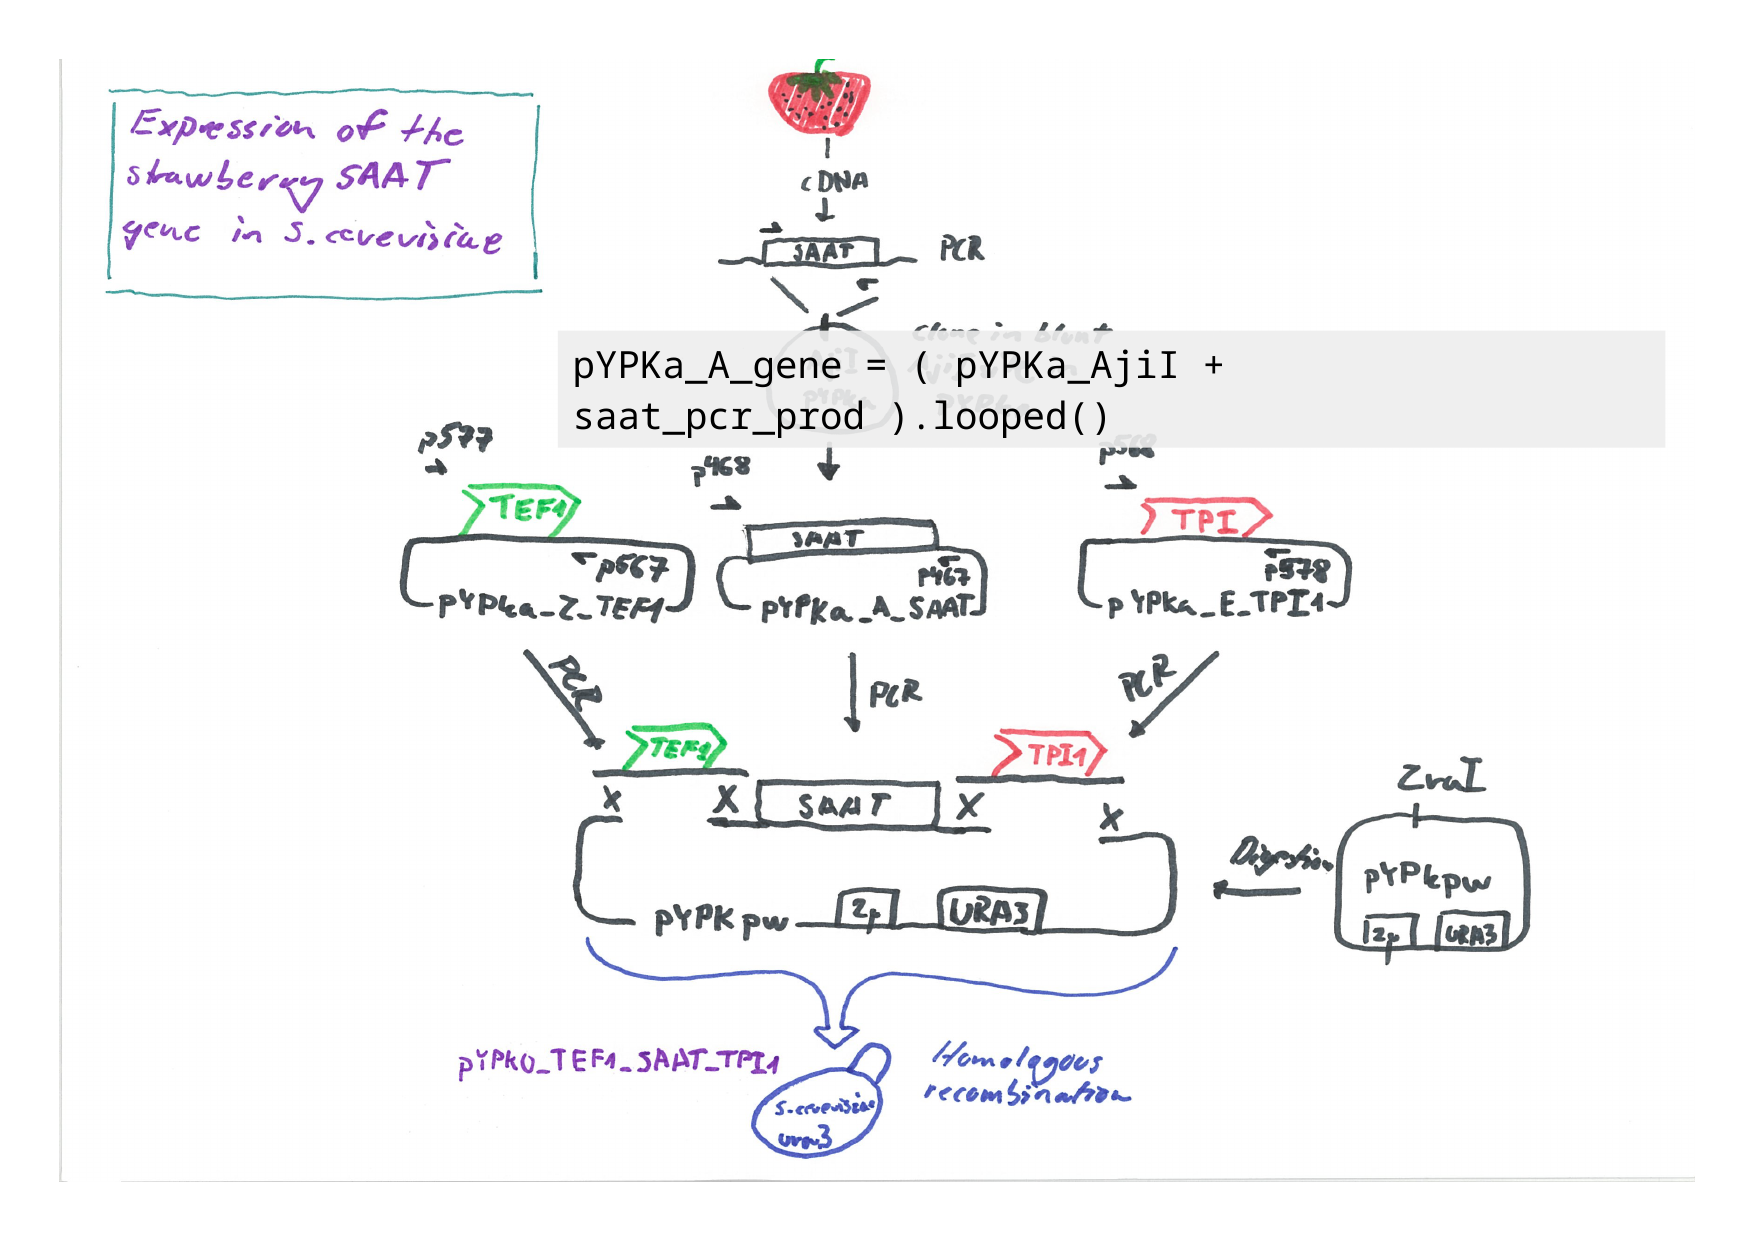

pYPKa_A_gene = ( pYPKa_AjiI + saat_pcr_prod ).looped()